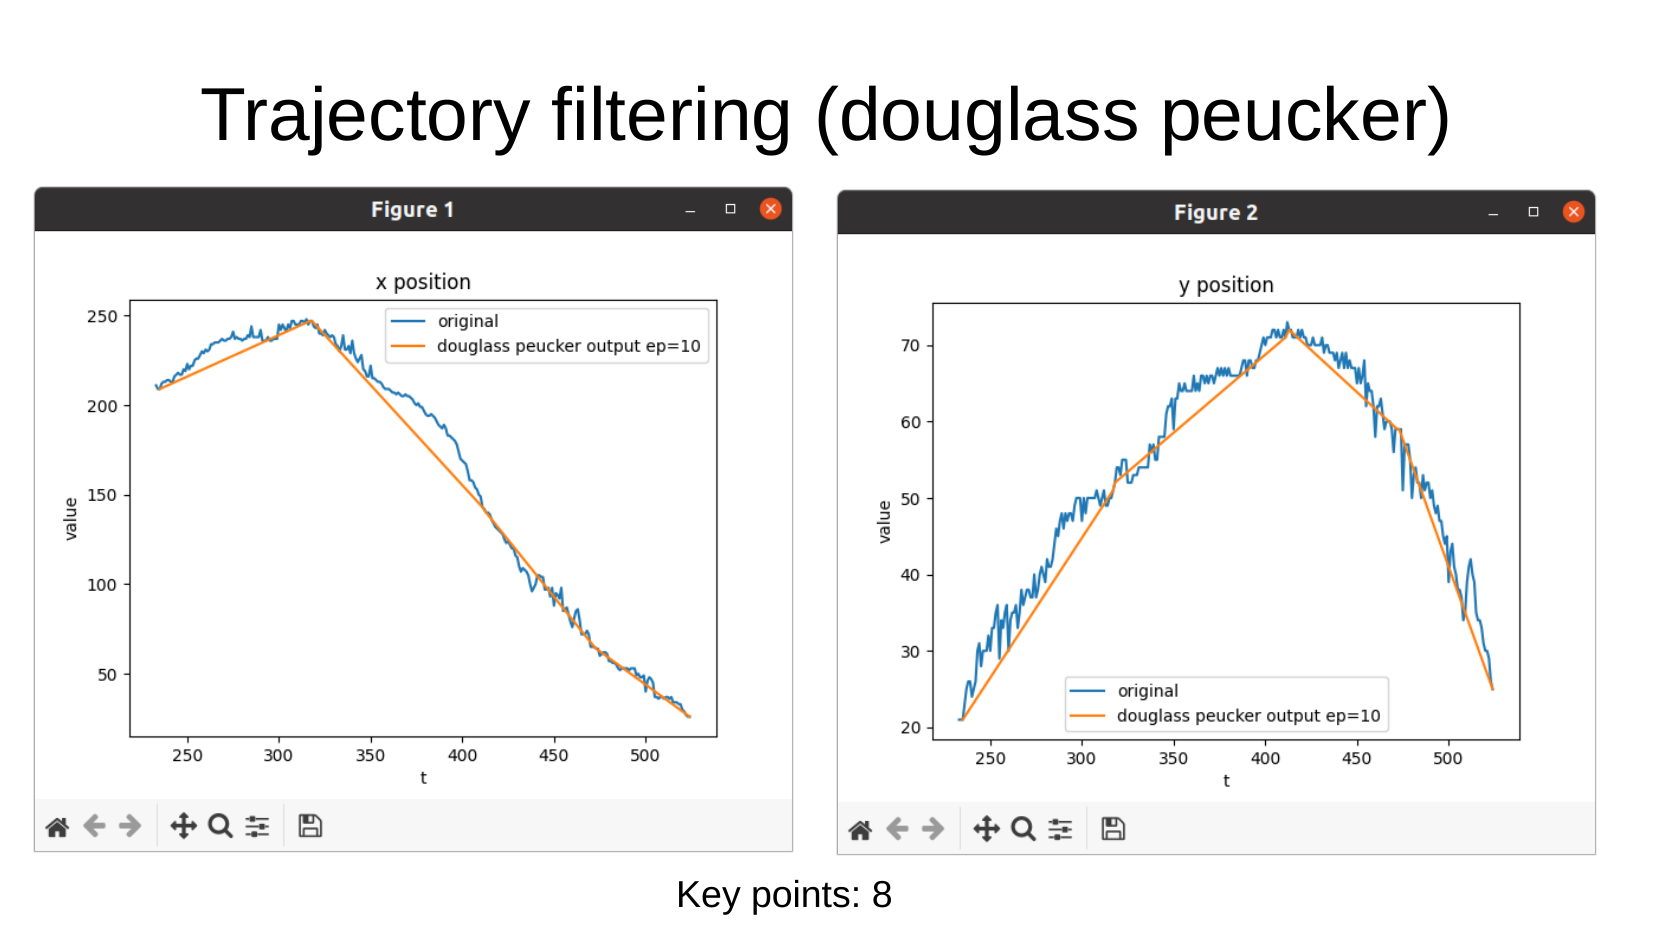

# Trajectory filtering (douglass peucker)
Key points: 8